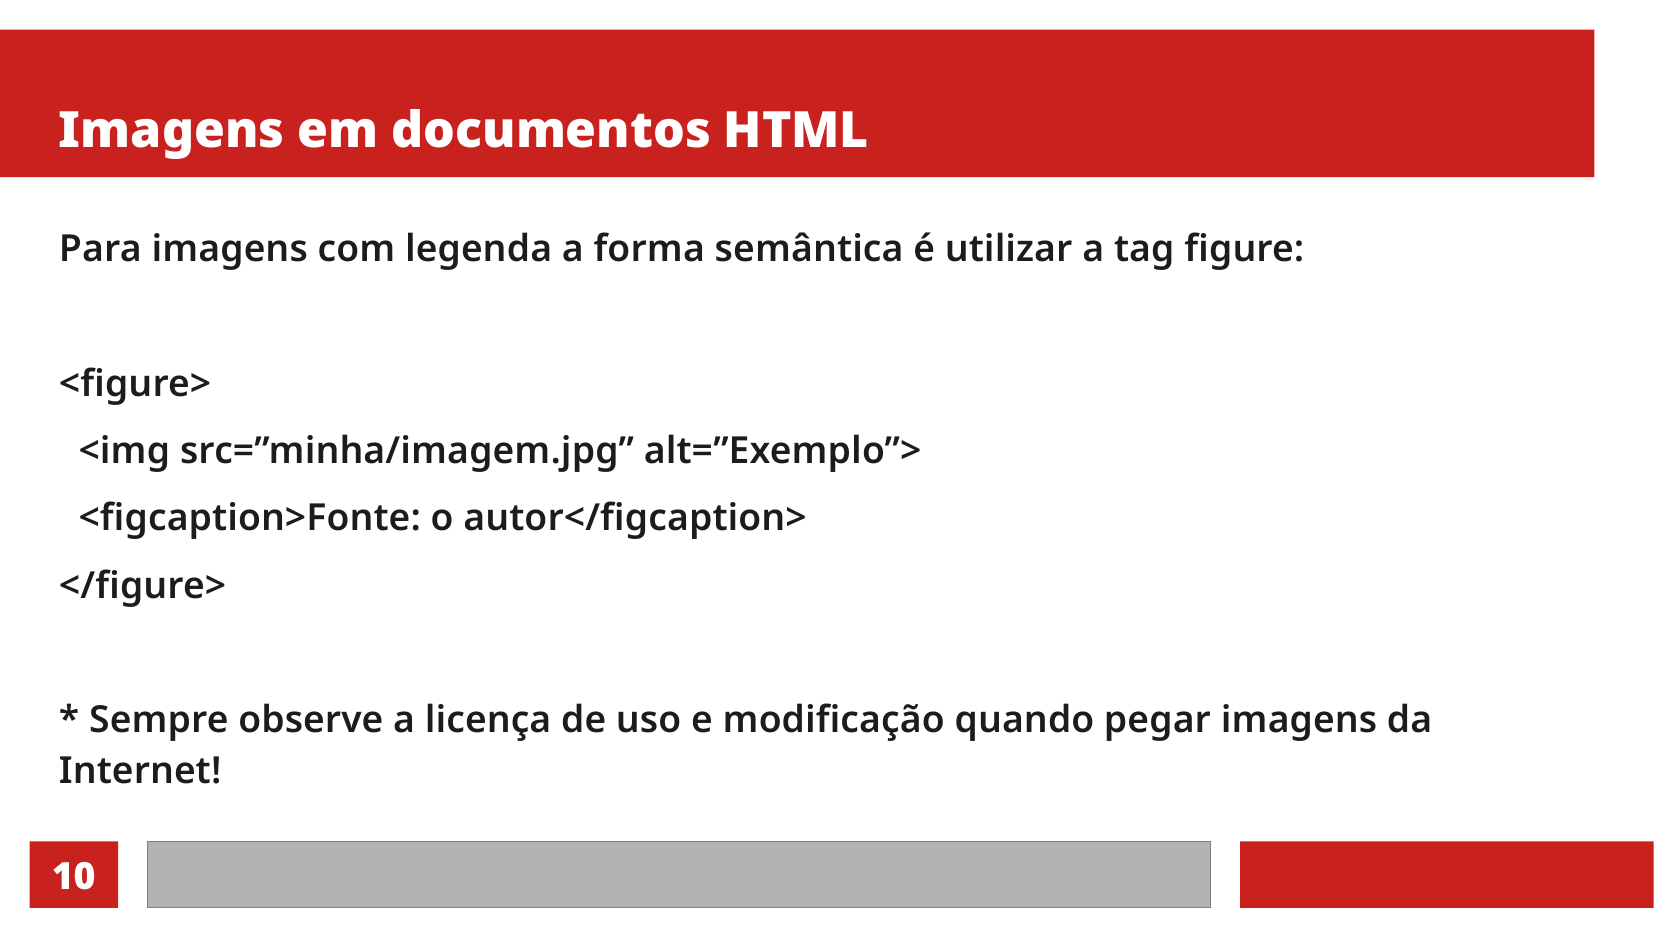

# Imagens em documentos HTML
Para imagens com legenda a forma semântica é utilizar a tag figure:
<figure>
 <img src=”minha/imagem.jpg” alt=”Exemplo”>
 <figcaption>Fonte: o autor</figcaption>
</figure>
* Sempre observe a licença de uso e modificação quando pegar imagens da Internet!
10